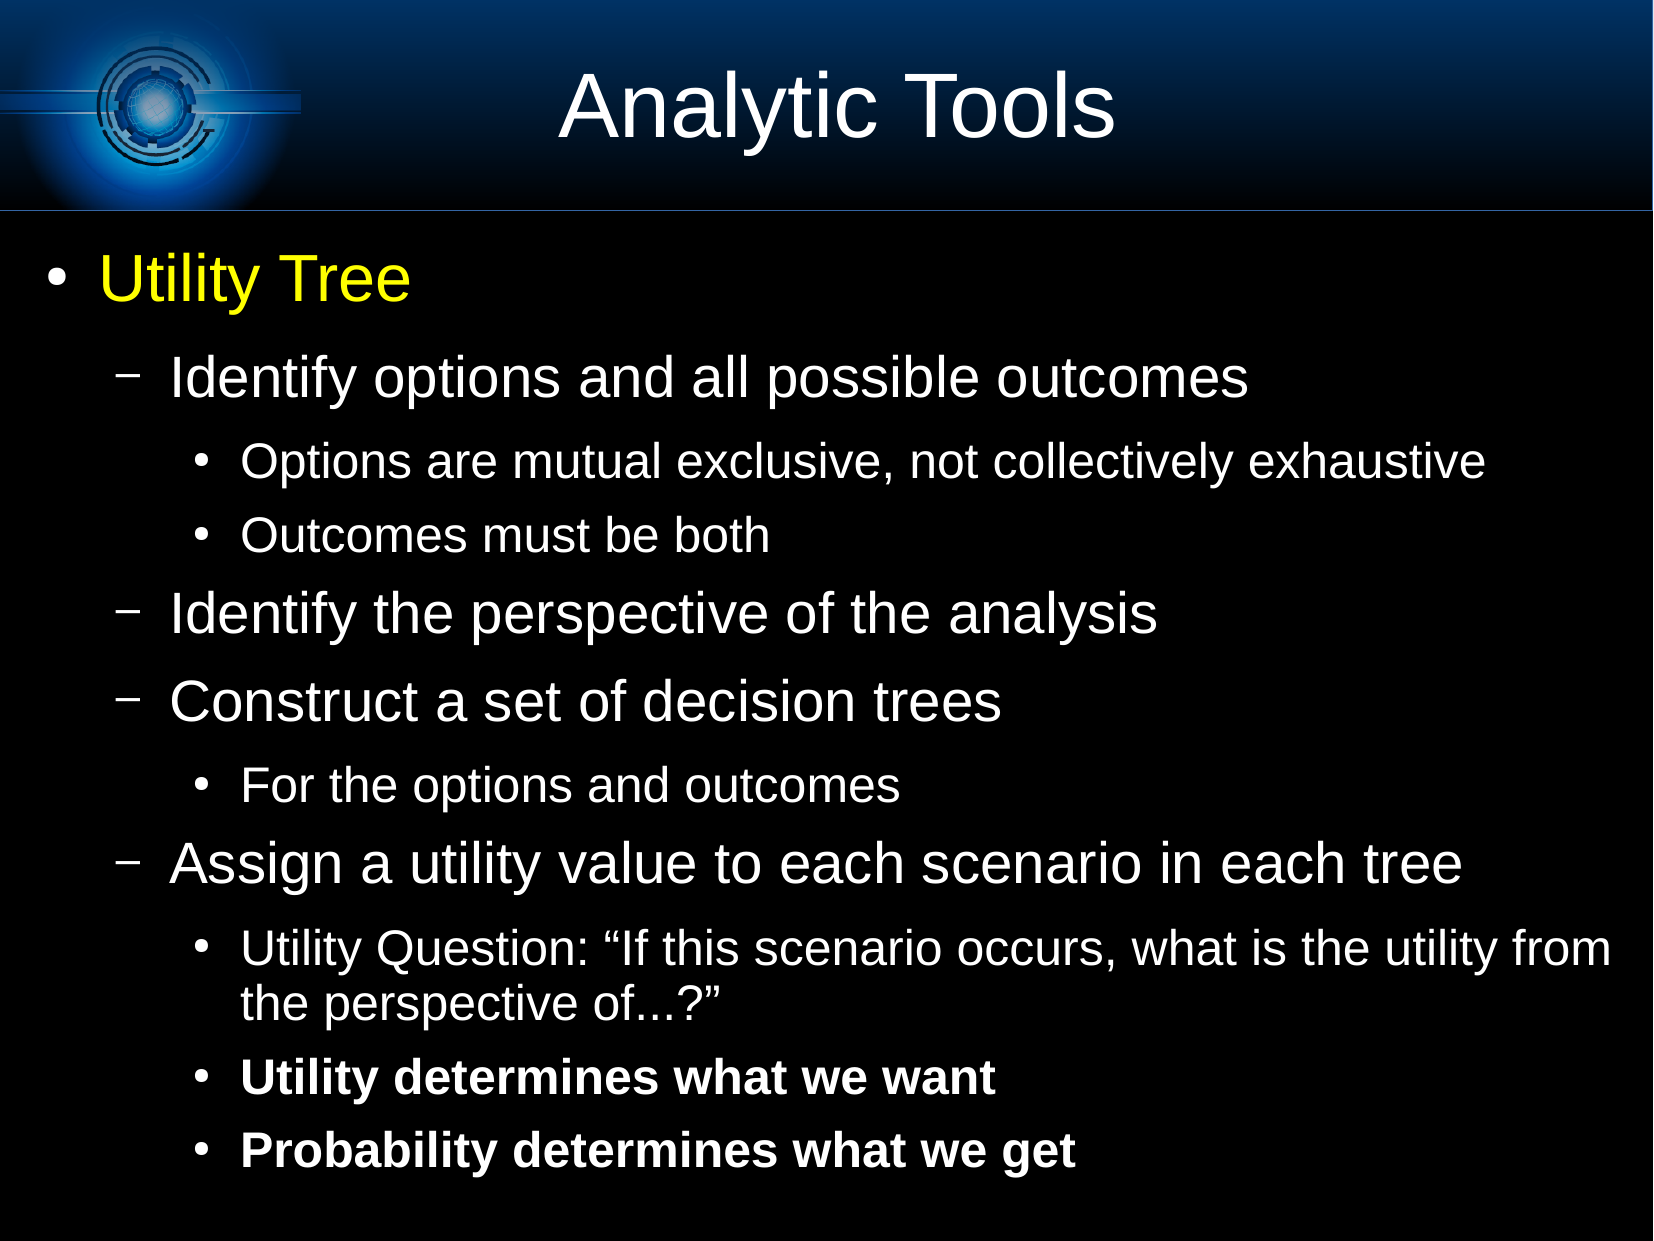

Analytic Tools
# Utility Tree
Identify options and all possible outcomes
Options are mutual exclusive, not collectively exhaustive
Outcomes must be both
Identify the perspective of the analysis
Construct a set of decision trees
For the options and outcomes
Assign a utility value to each scenario in each tree
Utility Question: “If this scenario occurs, what is the utility from the perspective of...?”
Utility determines what we want
Probability determines what we get